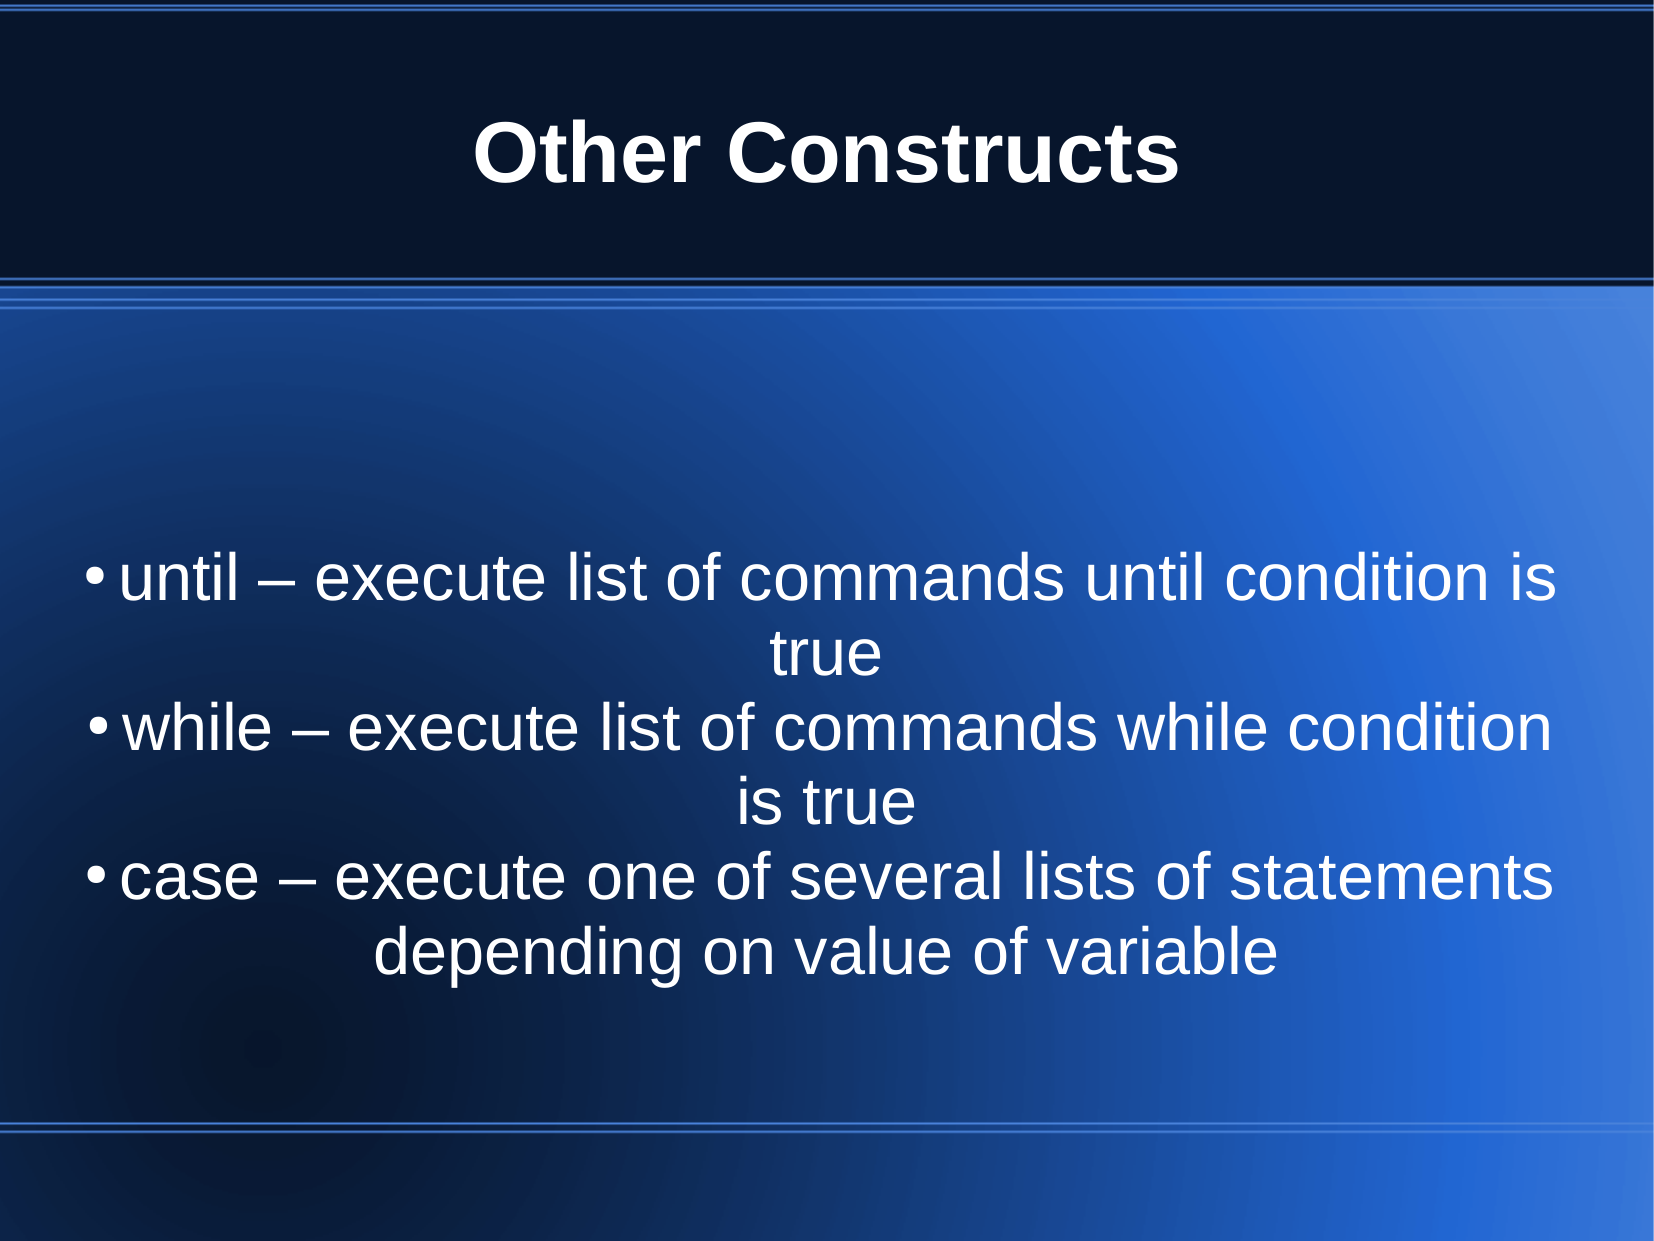

# Other Constructs
until – execute list of commands until condition is true
while – execute list of commands while condition is true
case – execute one of several lists of statements depending on value of variable